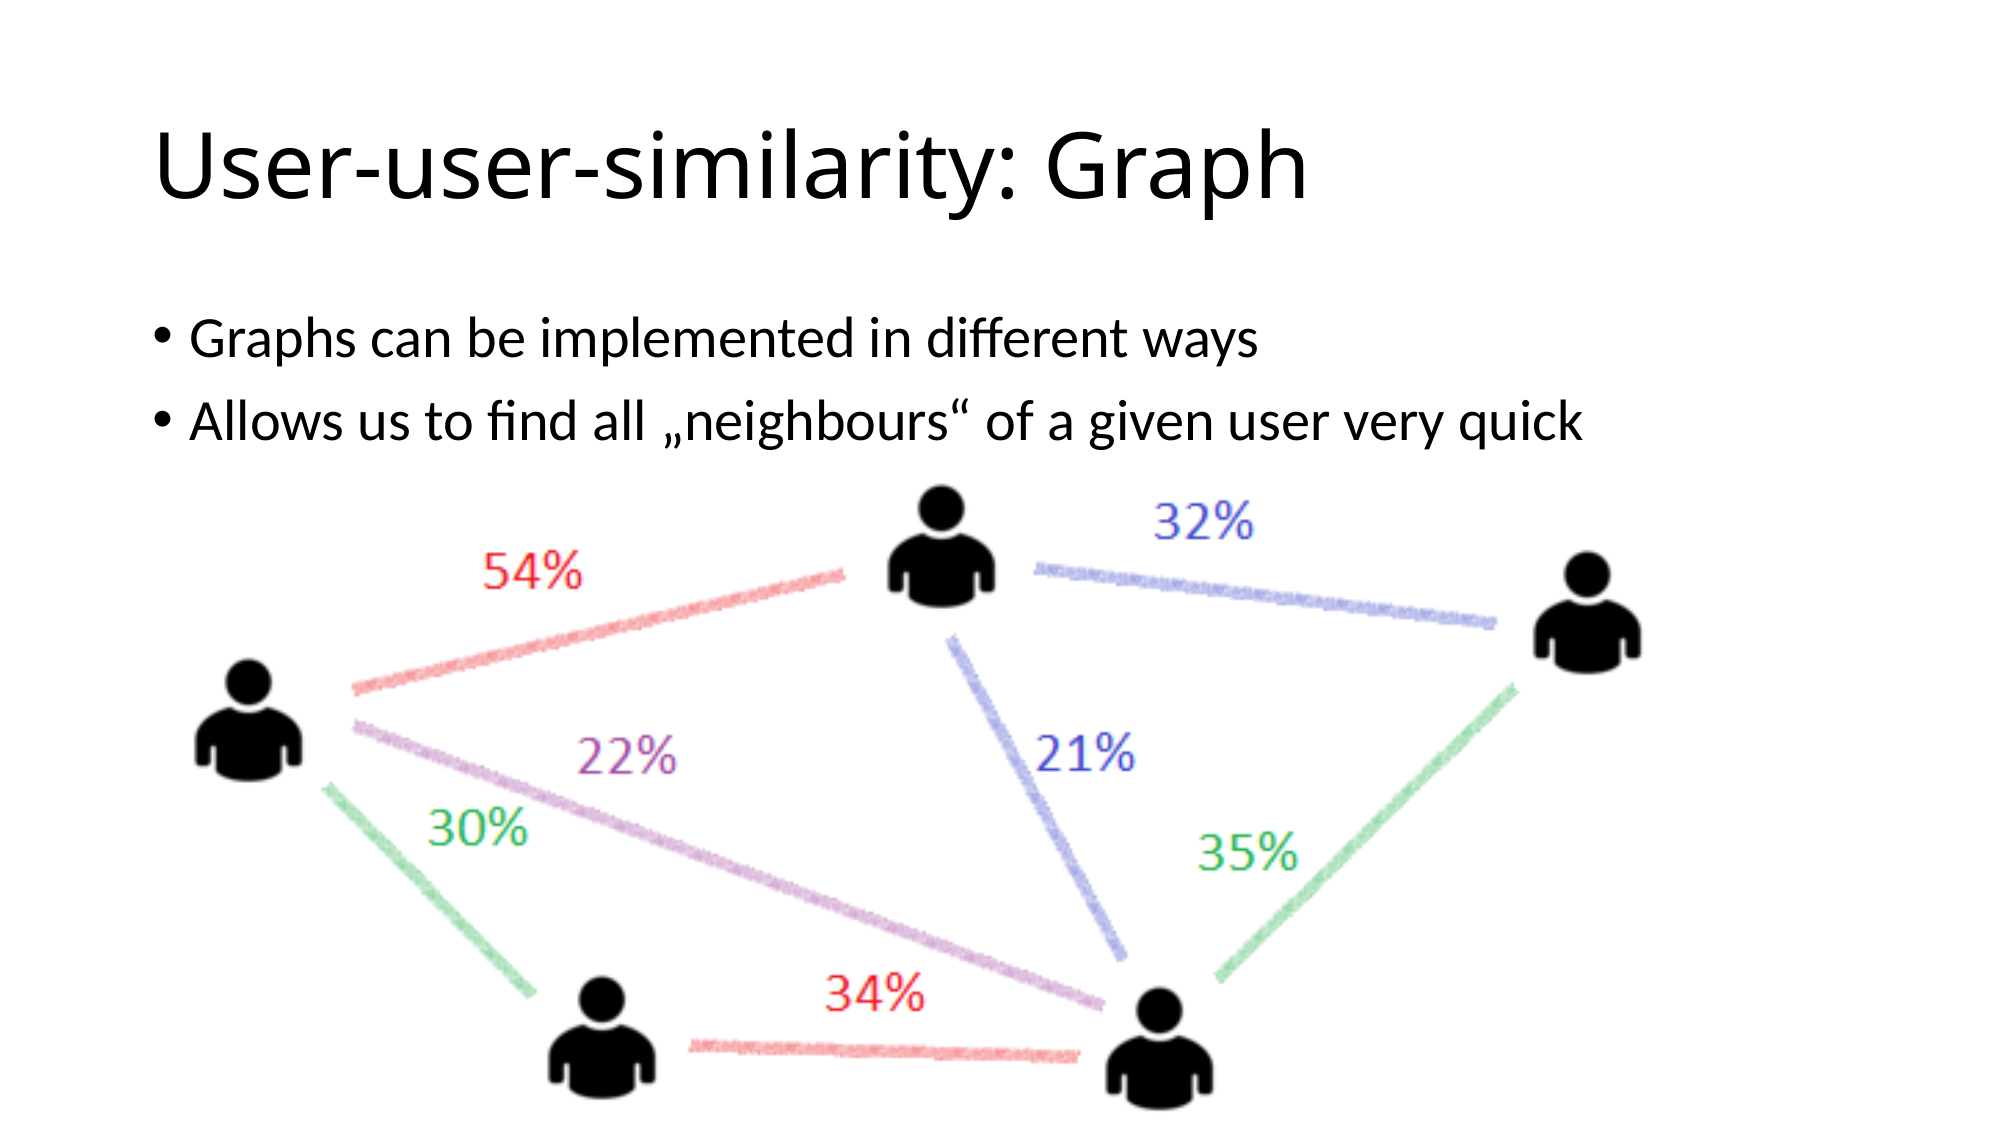

# User-user-similarity: Graph
Graphs can be implemented in different ways
Allows us to find all „neighbours“ of a given user very quick